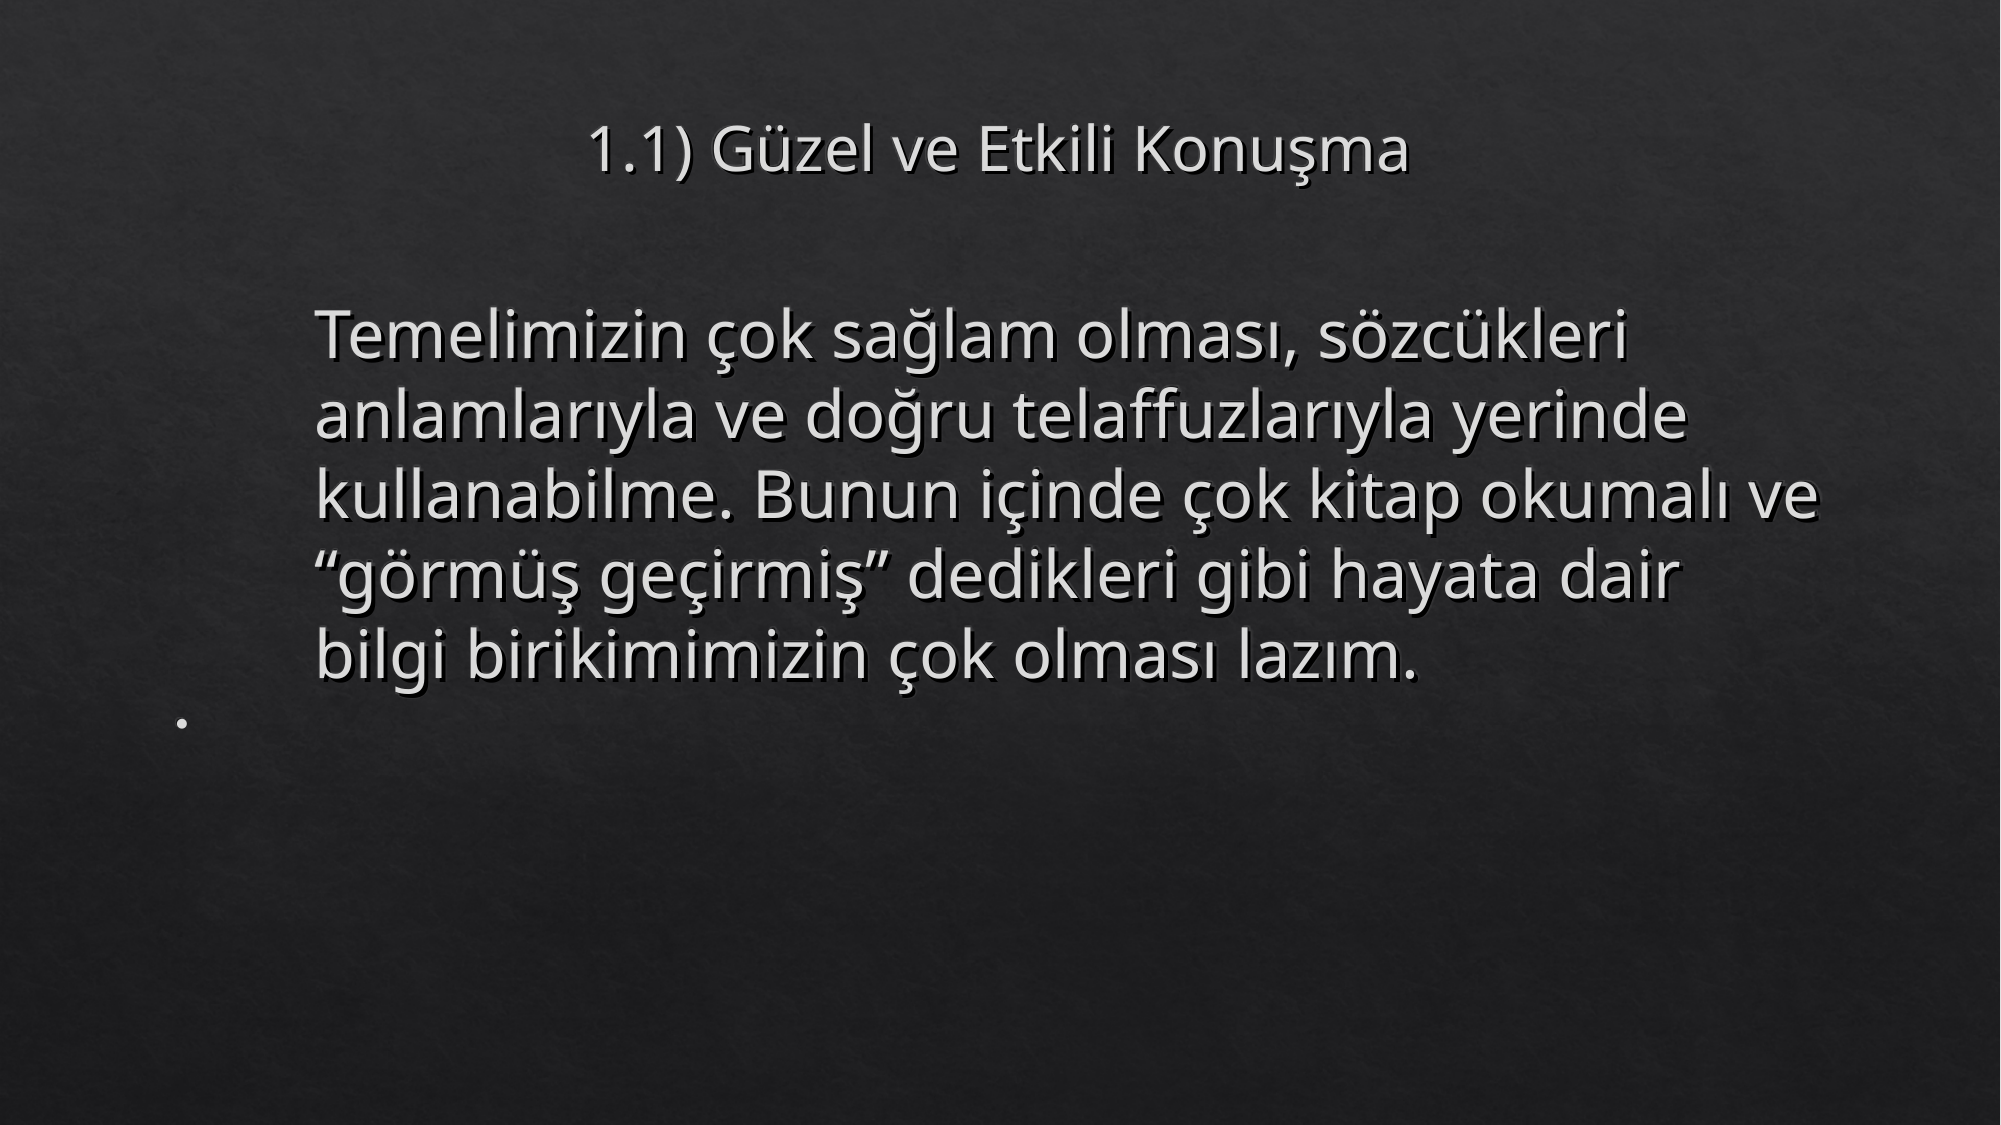

# 1.1) Güzel ve Etkili Konuşma
Temelimizin çok sağlam olması, sözcükleri anlamlarıyla ve doğru telaffuzlarıyla yerinde kullanabilme. Bunun içinde çok kitap okumalı ve “görmüş geçirmiş” dedikleri gibi hayata dair bilgi birikimimizin çok olması lazım.